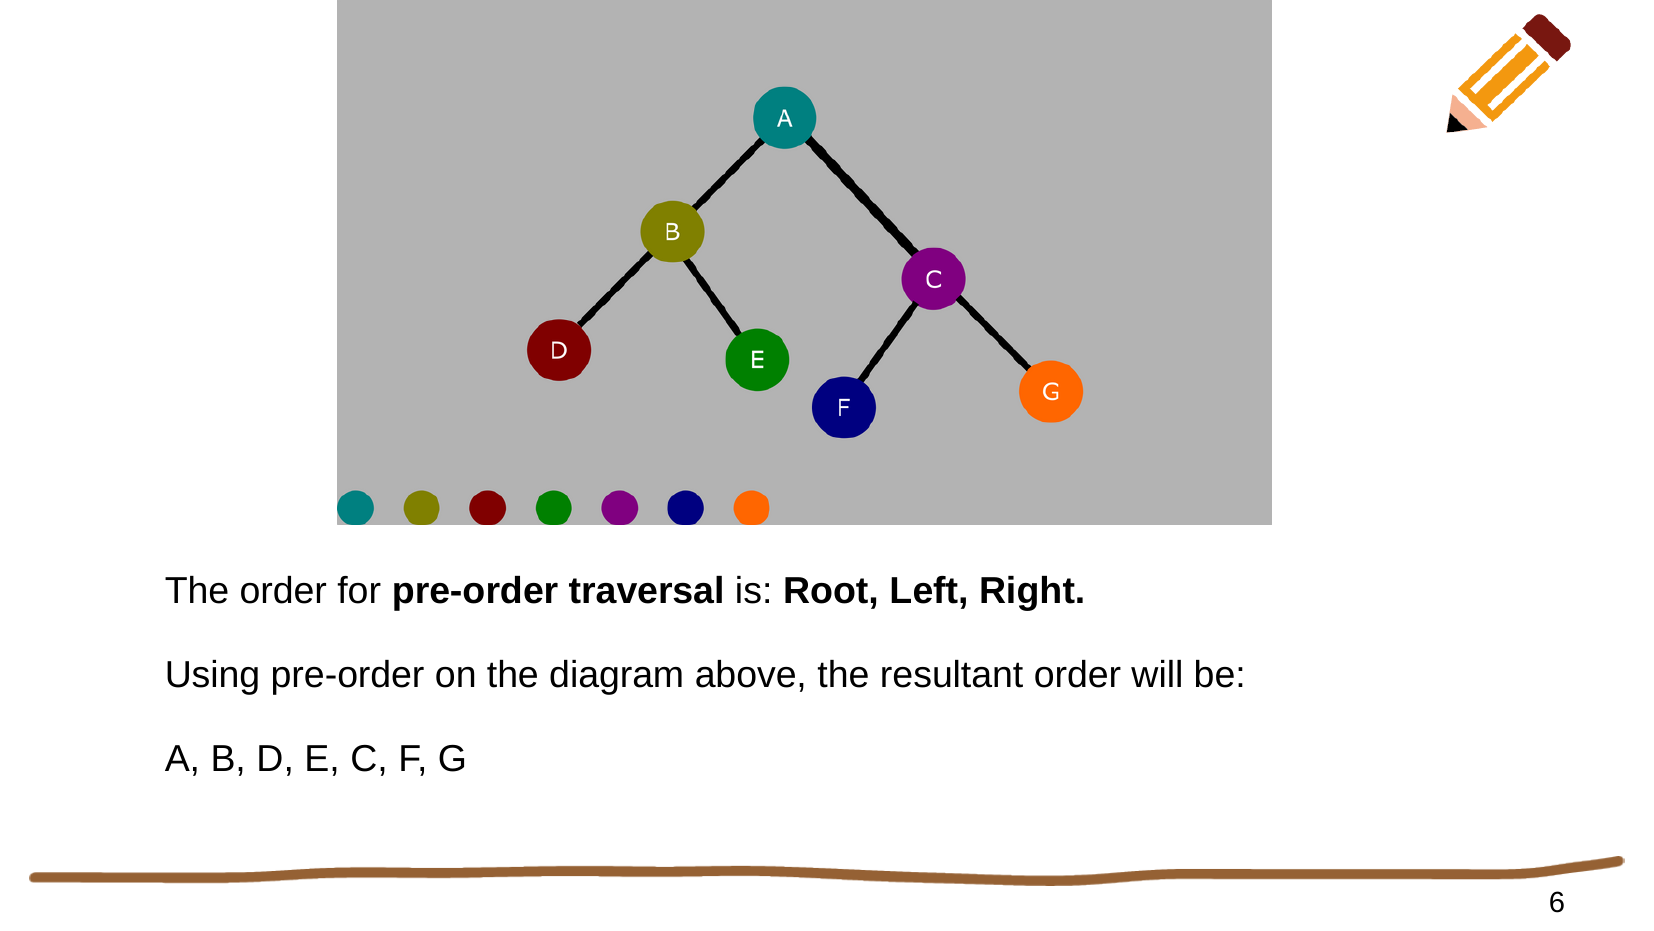

The order for pre-order traversal is: Root, Left, Right.
Using pre-order on the diagram above, the resultant order will be:
A, B, D, E, C, F, G
6